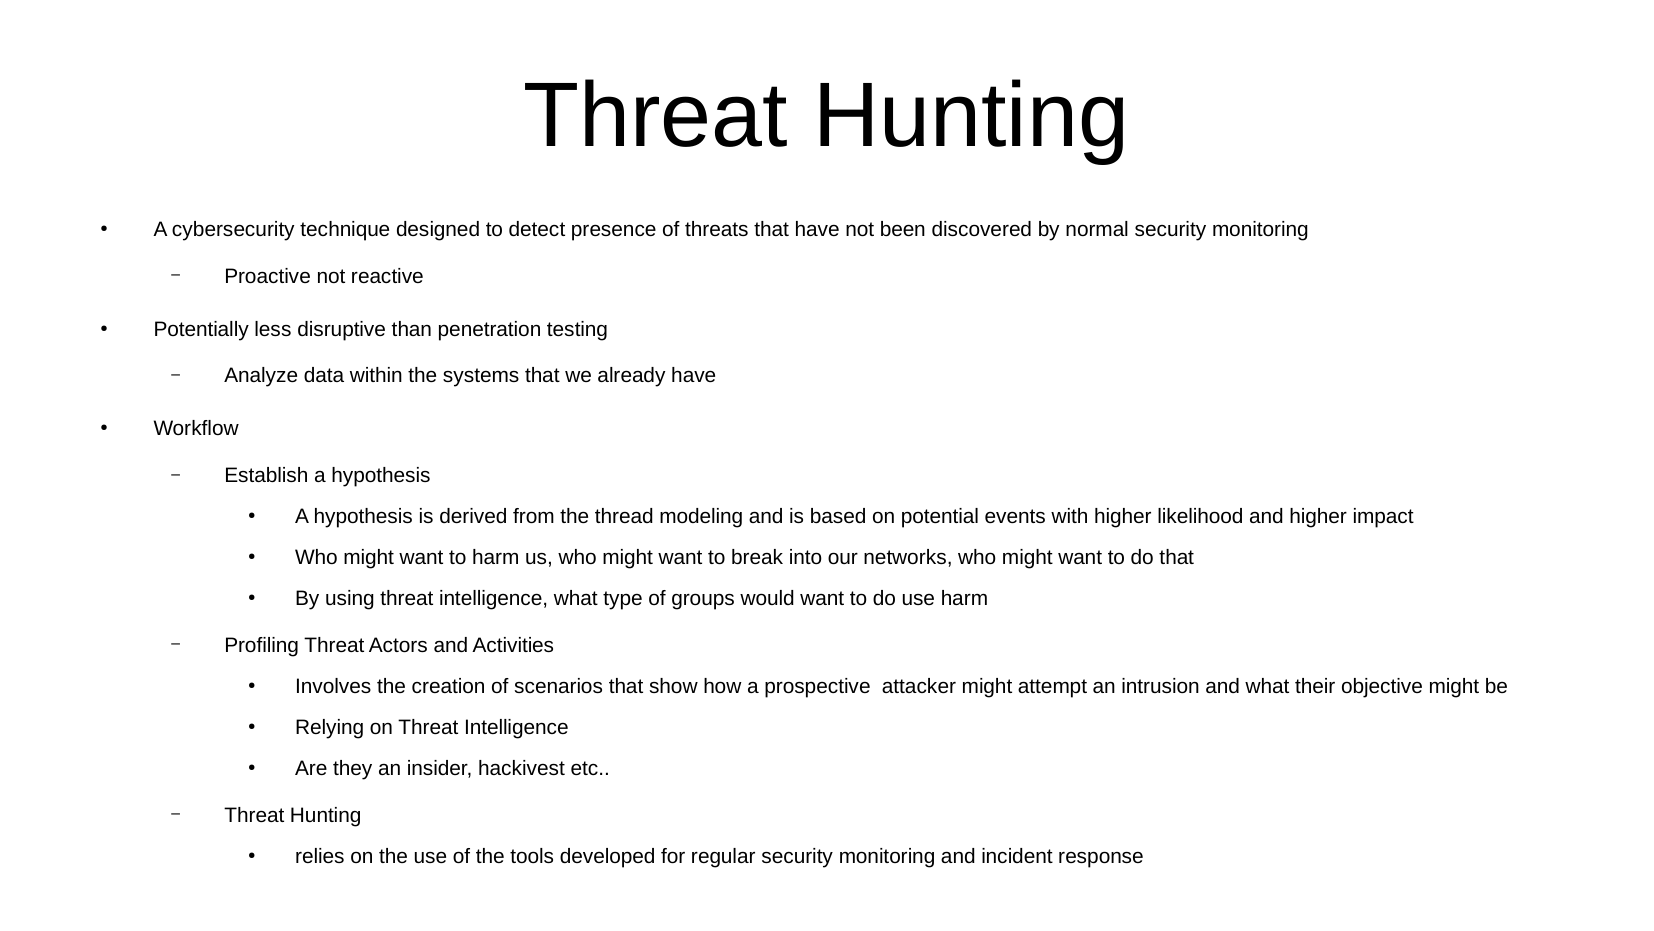

# Threat Hunting
A cybersecurity technique designed to detect presence of threats that have not been discovered by normal security monitoring
Proactive not reactive
Potentially less disruptive than penetration testing
Analyze data within the systems that we already have
Workflow
Establish a hypothesis
A hypothesis is derived from the thread modeling and is based on potential events with higher likelihood and higher impact
Who might want to harm us, who might want to break into our networks, who might want to do that
By using threat intelligence, what type of groups would want to do use harm
Profiling Threat Actors and Activities
Involves the creation of scenarios that show how a prospective attacker might attempt an intrusion and what their objective might be
Relying on Threat Intelligence
Are they an insider, hackivest etc..
Threat Hunting
relies on the use of the tools developed for regular security monitoring and incident response